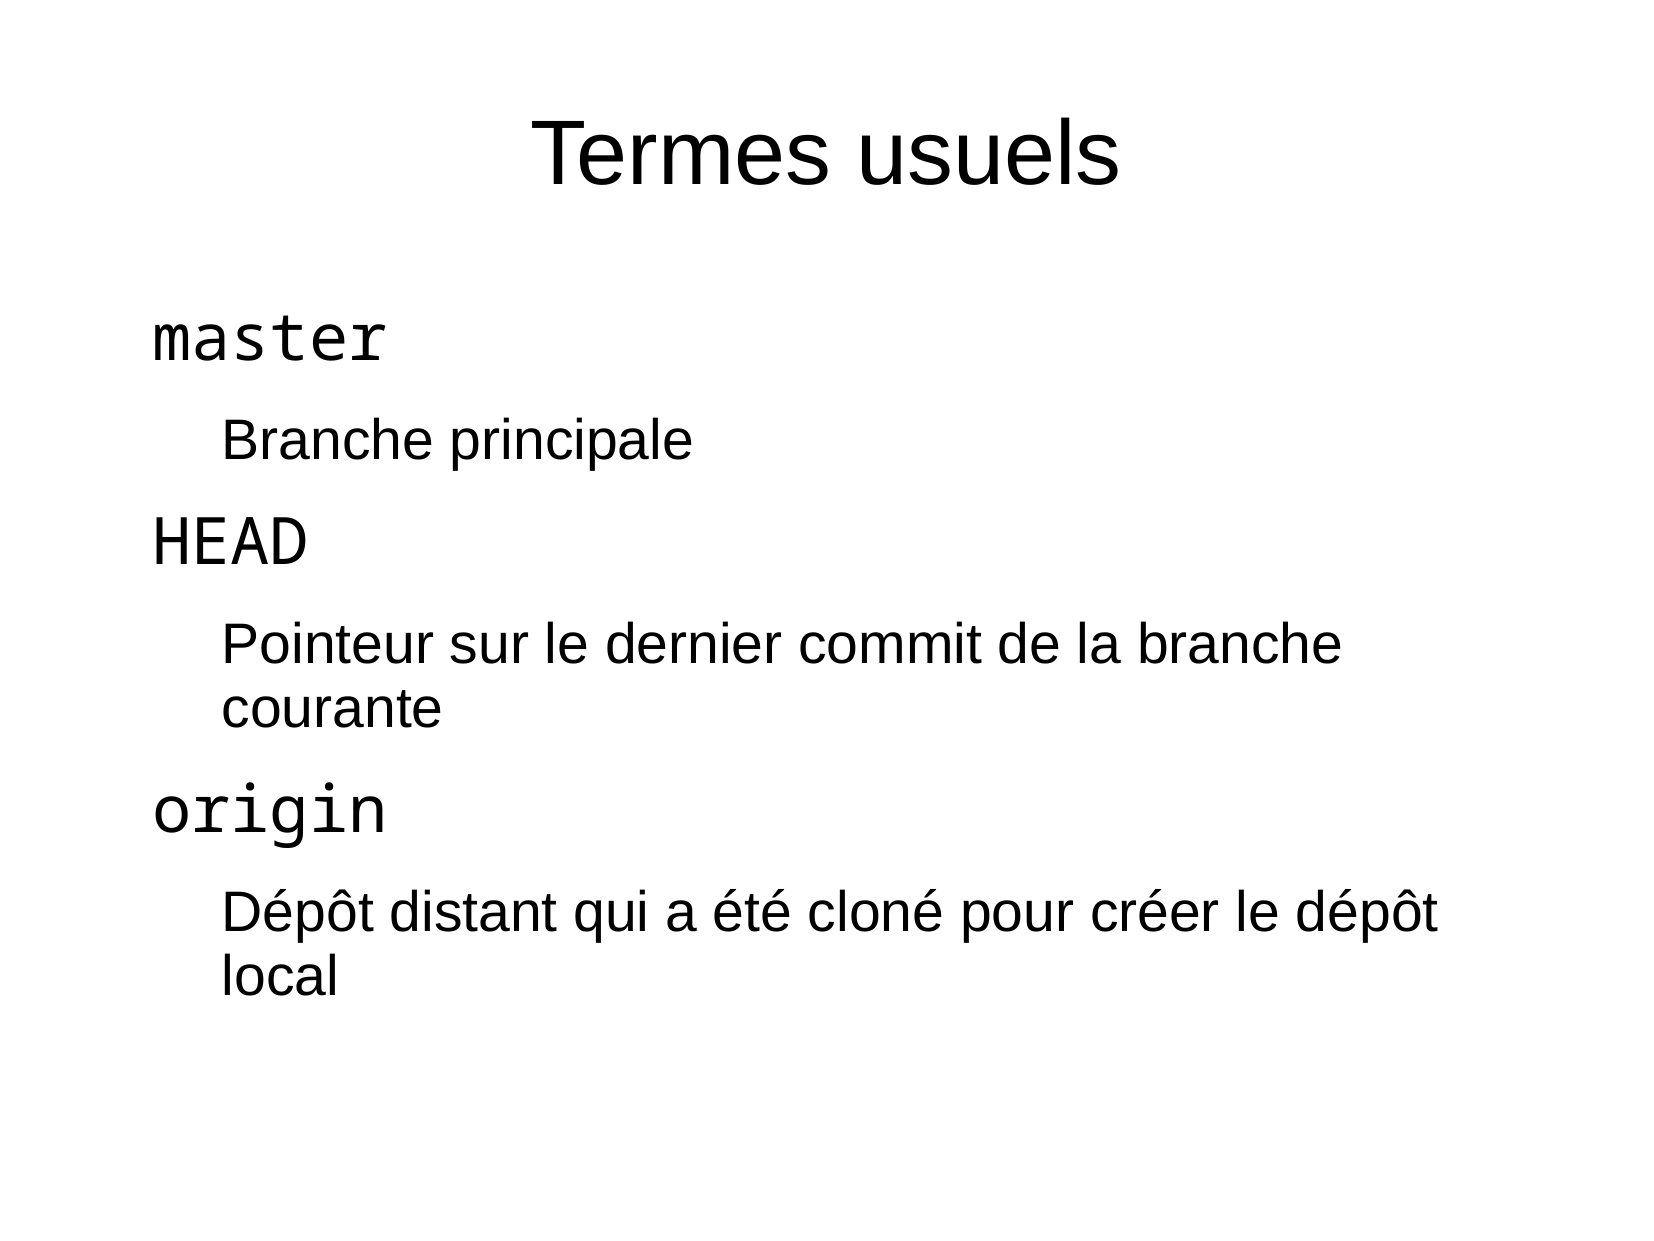

# Termes usuels
master
Branche principale
HEAD
Pointeur sur le dernier commit de la branche courante
origin
Dépôt distant qui a été cloné pour créer le dépôt local